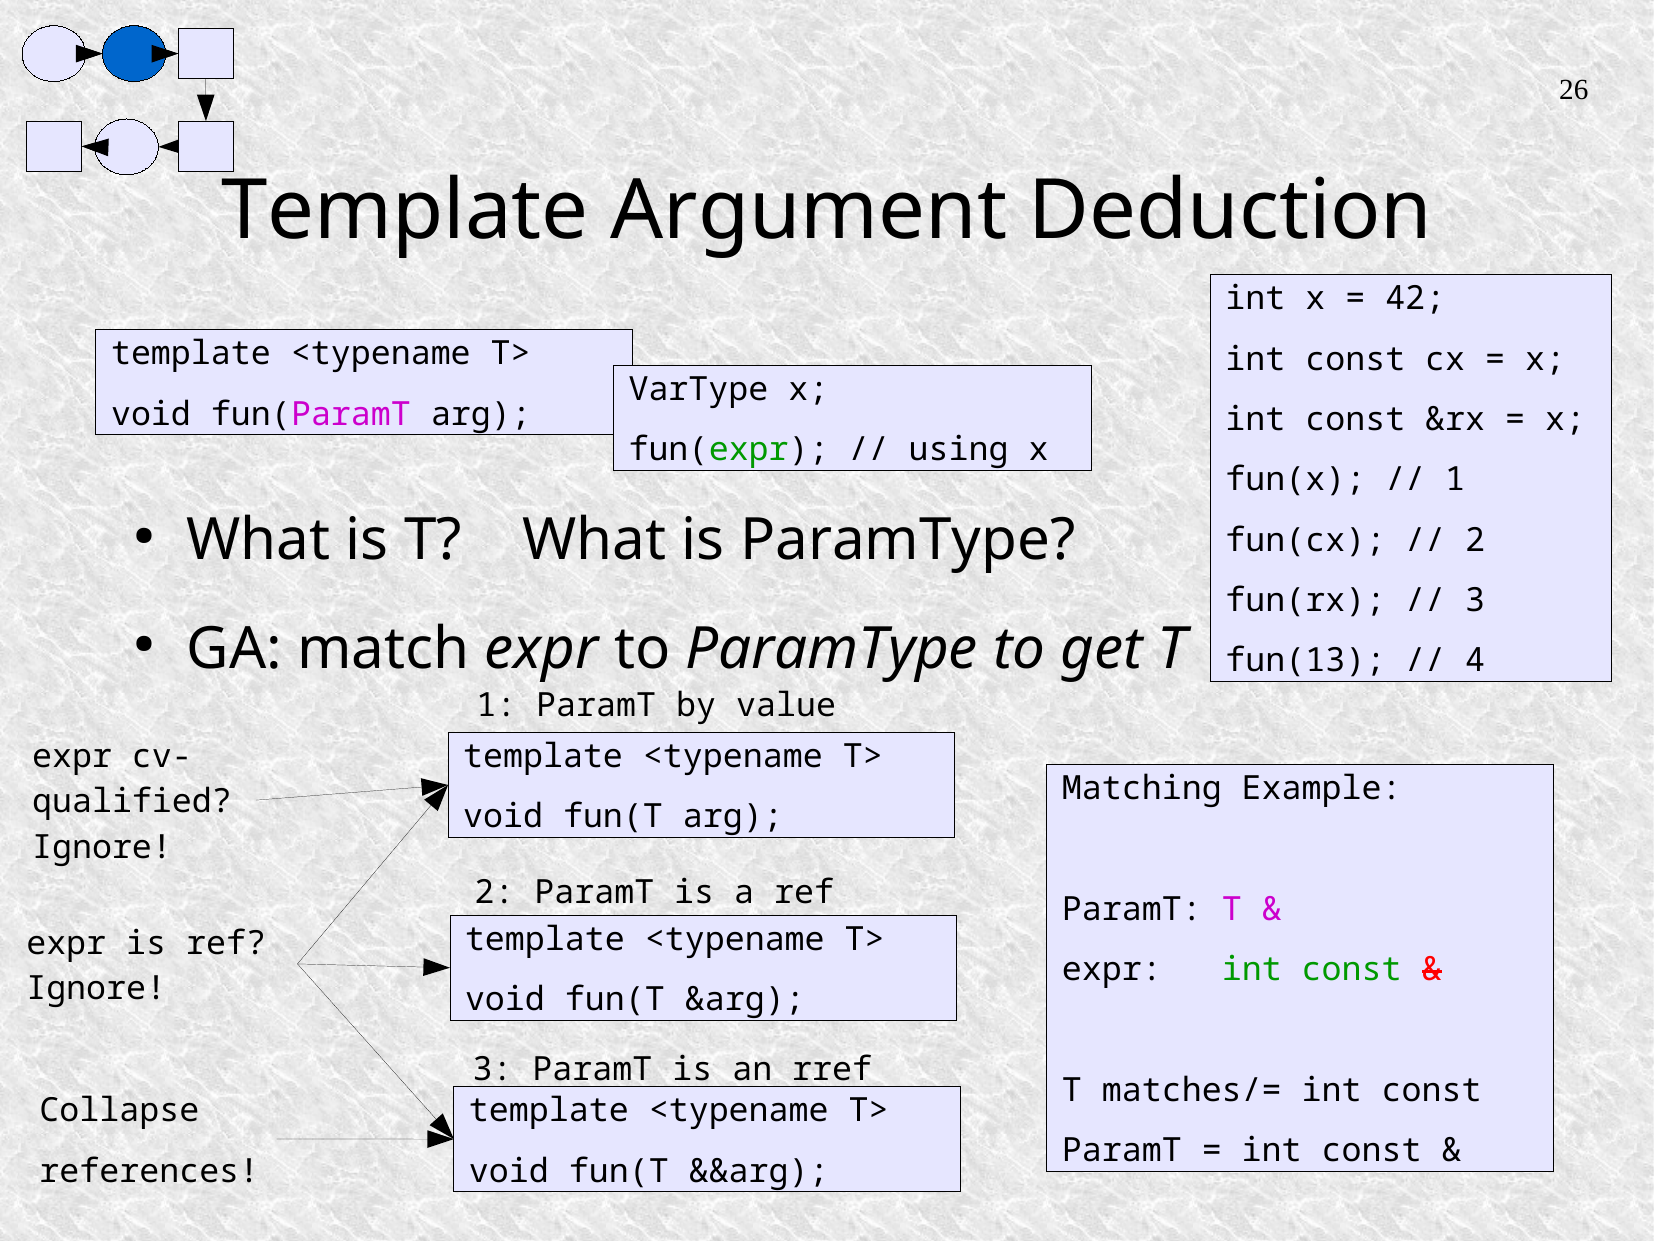

26
# Template Argument Deduction
int x = 42;
int const cx = x;
int const &rx = x;
fun(x); // 1
fun(cx); // 2
fun(rx); // 3
fun(13); // 4
template <typename T>
void fun(ParamT arg);
VarType x;
fun(expr); // using x
What is T? What is ParamType?
GA: match expr to ParamType to get T
1: ParamT by value
template <typename T>
void fun(T arg);
expr cv-qualified? Ignore!
Matching Example:
ParamT: T &
expr: int const &
T matches/= int const
ParamT = int const &
2: ParamT is a ref
template <typename T>
void fun(T &arg);
expr is ref? Ignore!
3: ParamT is an rref
Collapse
references!
template <typename T>
void fun(T &&arg);